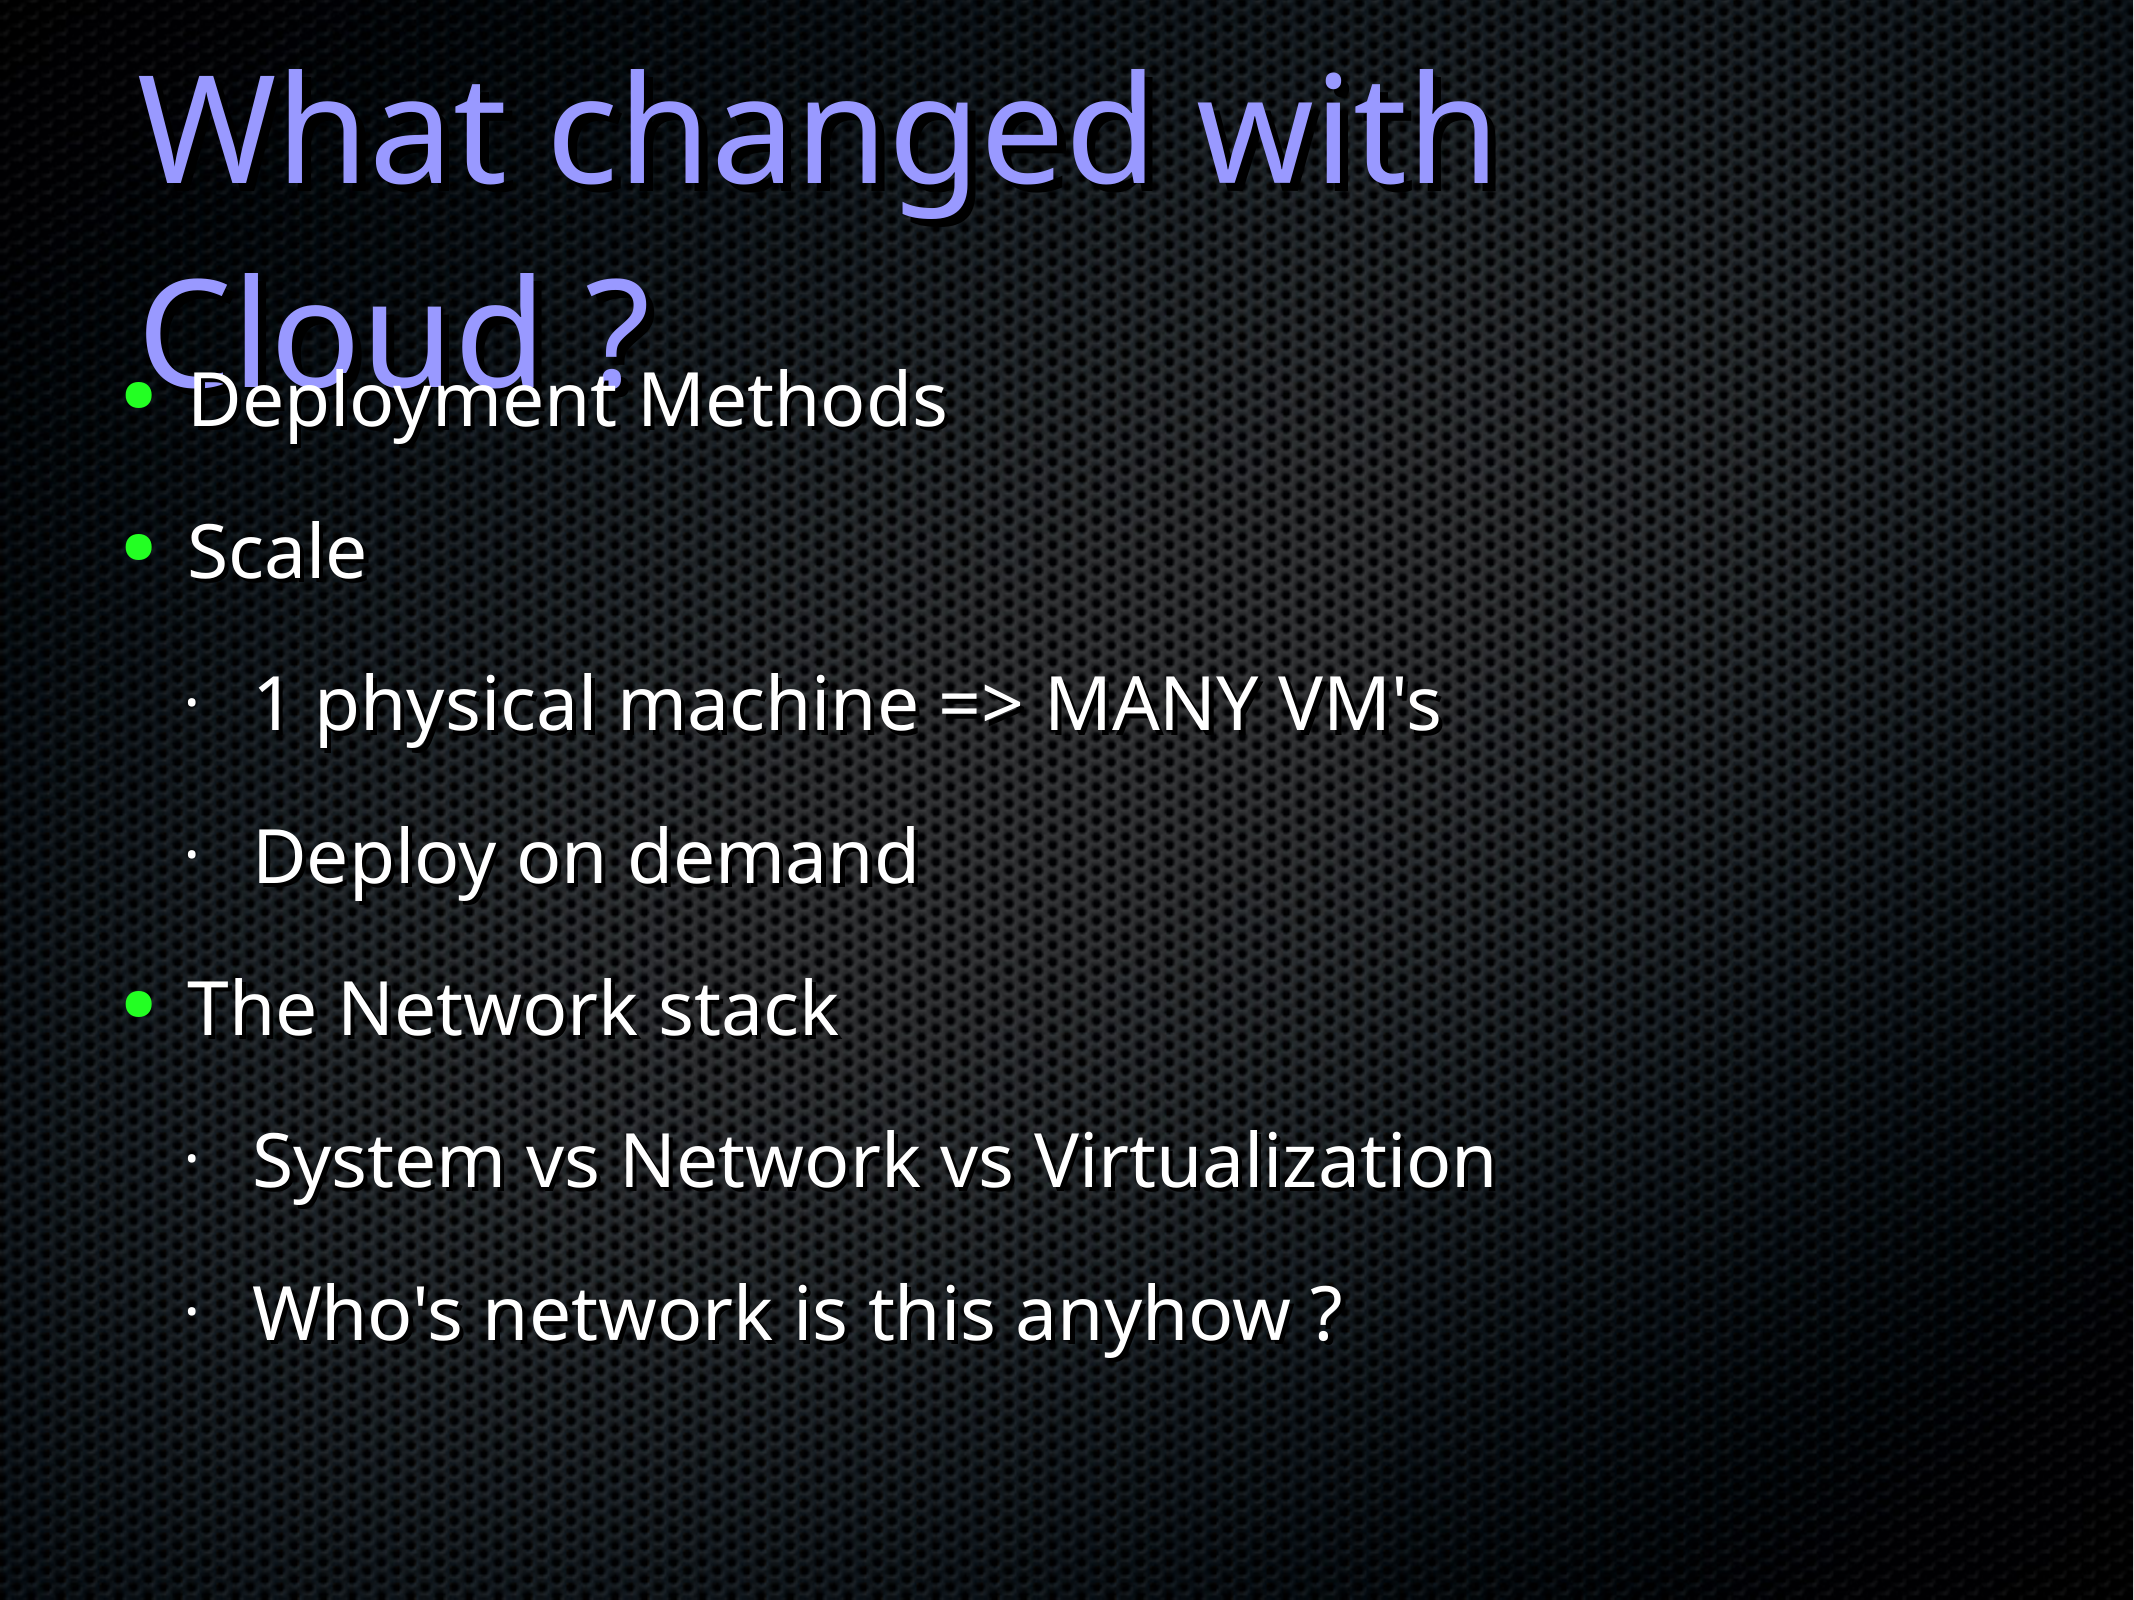

# What changed with Cloud ?
Deployment Methods
Scale
1 physical machine => MANY VM's
Deploy on demand
The Network stack
System vs Network vs Virtualization
Who's network is this anyhow ?